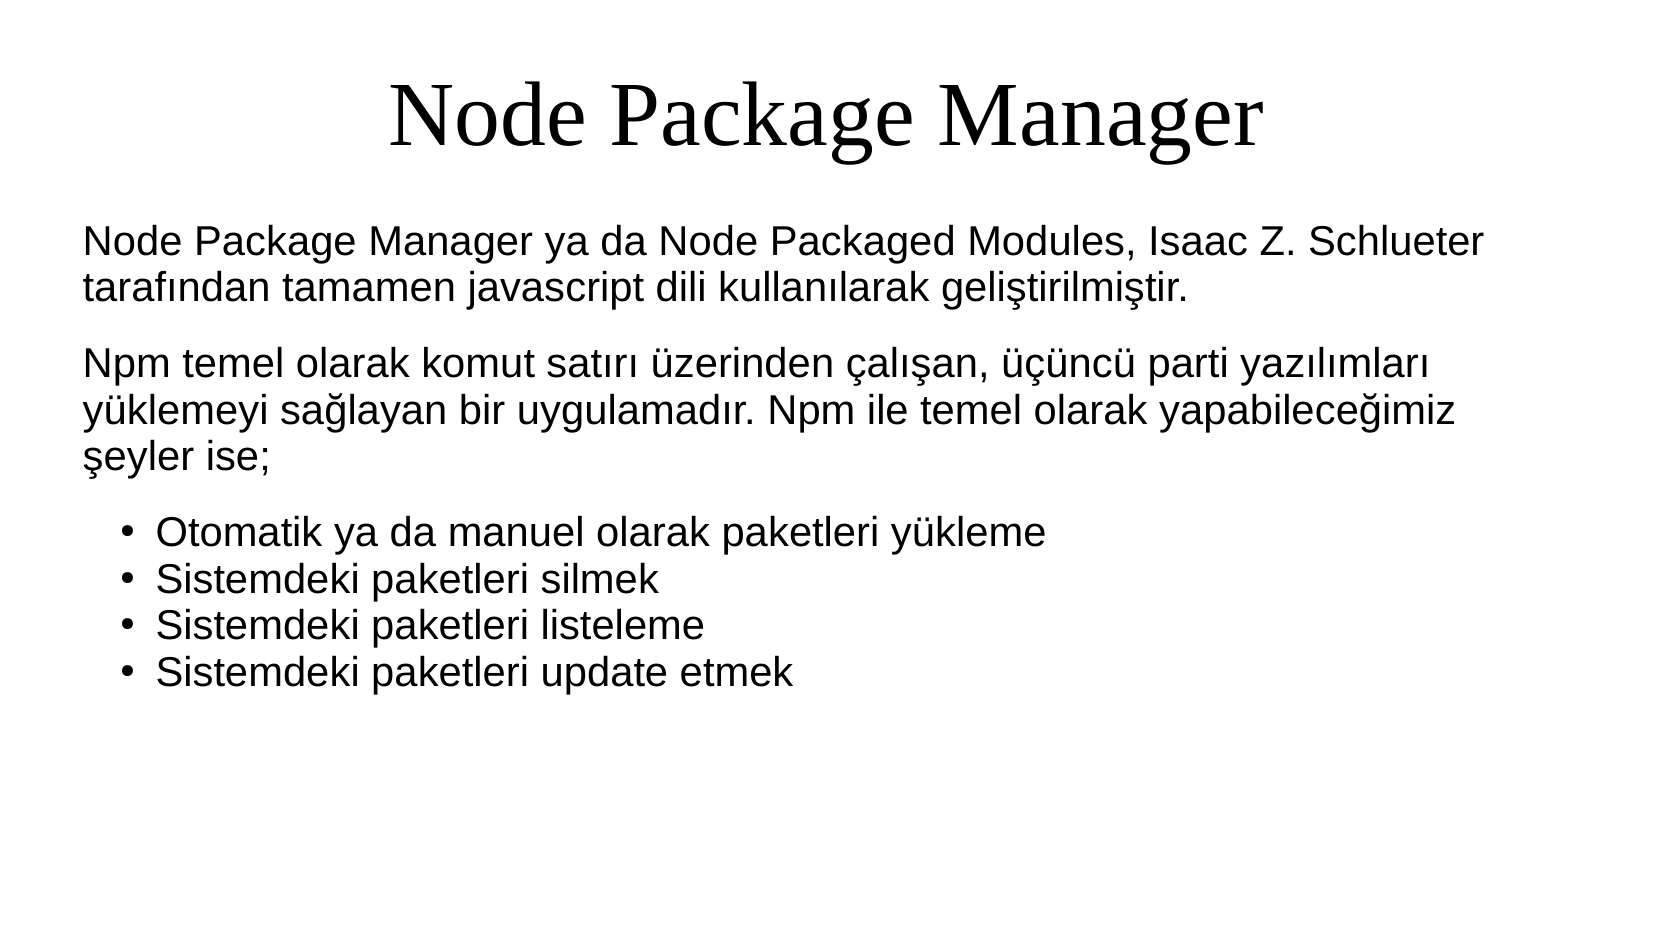

# Node Package Manager
Node Package Manager ya da Node Packaged Modules, Isaac Z. Schlueter tarafından tamamen javascript dili kullanılarak geliştirilmiştir.
Npm temel olarak komut satırı üzerinden çalışan, üçüncü parti yazılımları yüklemeyi sağlayan bir uygulamadır. Npm ile temel olarak yapabileceğimiz şeyler ise;
Otomatik ya da manuel olarak paketleri yükleme
Sistemdeki paketleri silmek
Sistemdeki paketleri listeleme
Sistemdeki paketleri update etmek